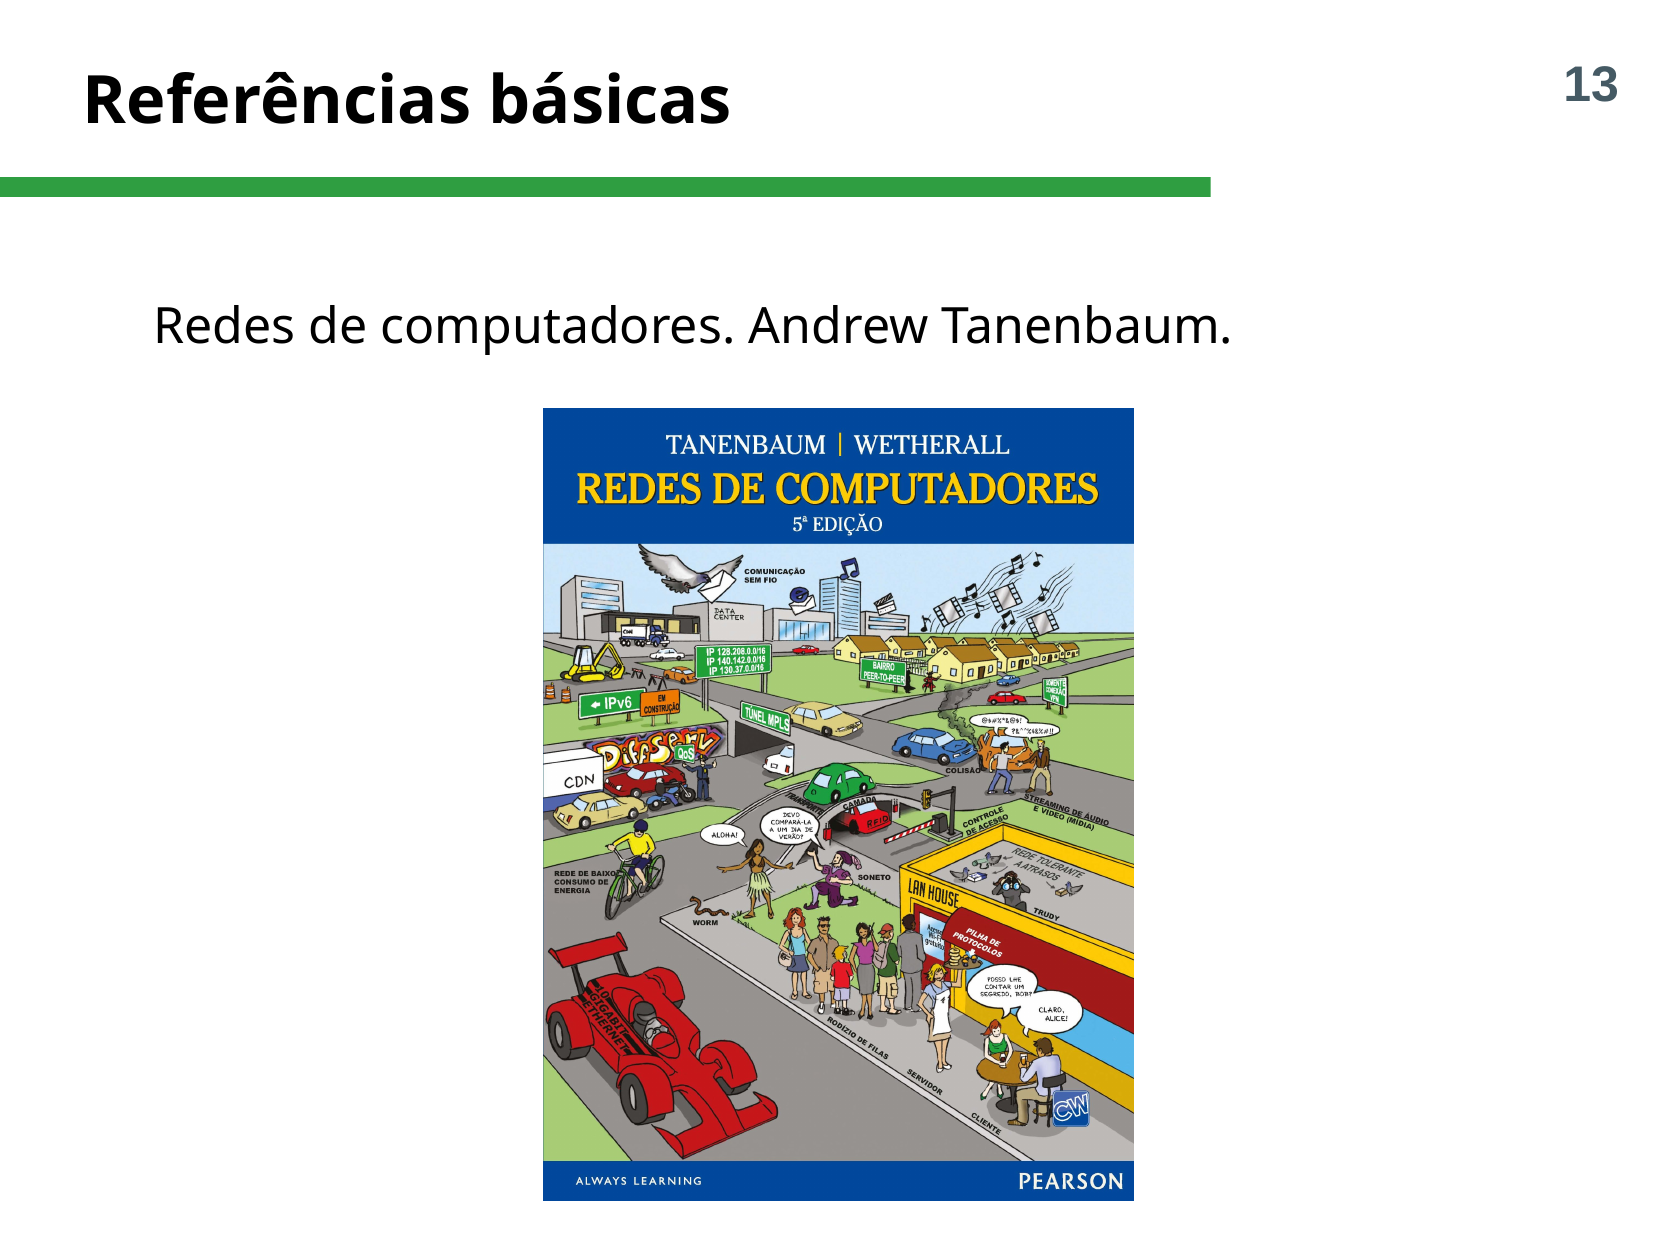

# Referências básicas
Redes de computadores. Andrew Tanenbaum.